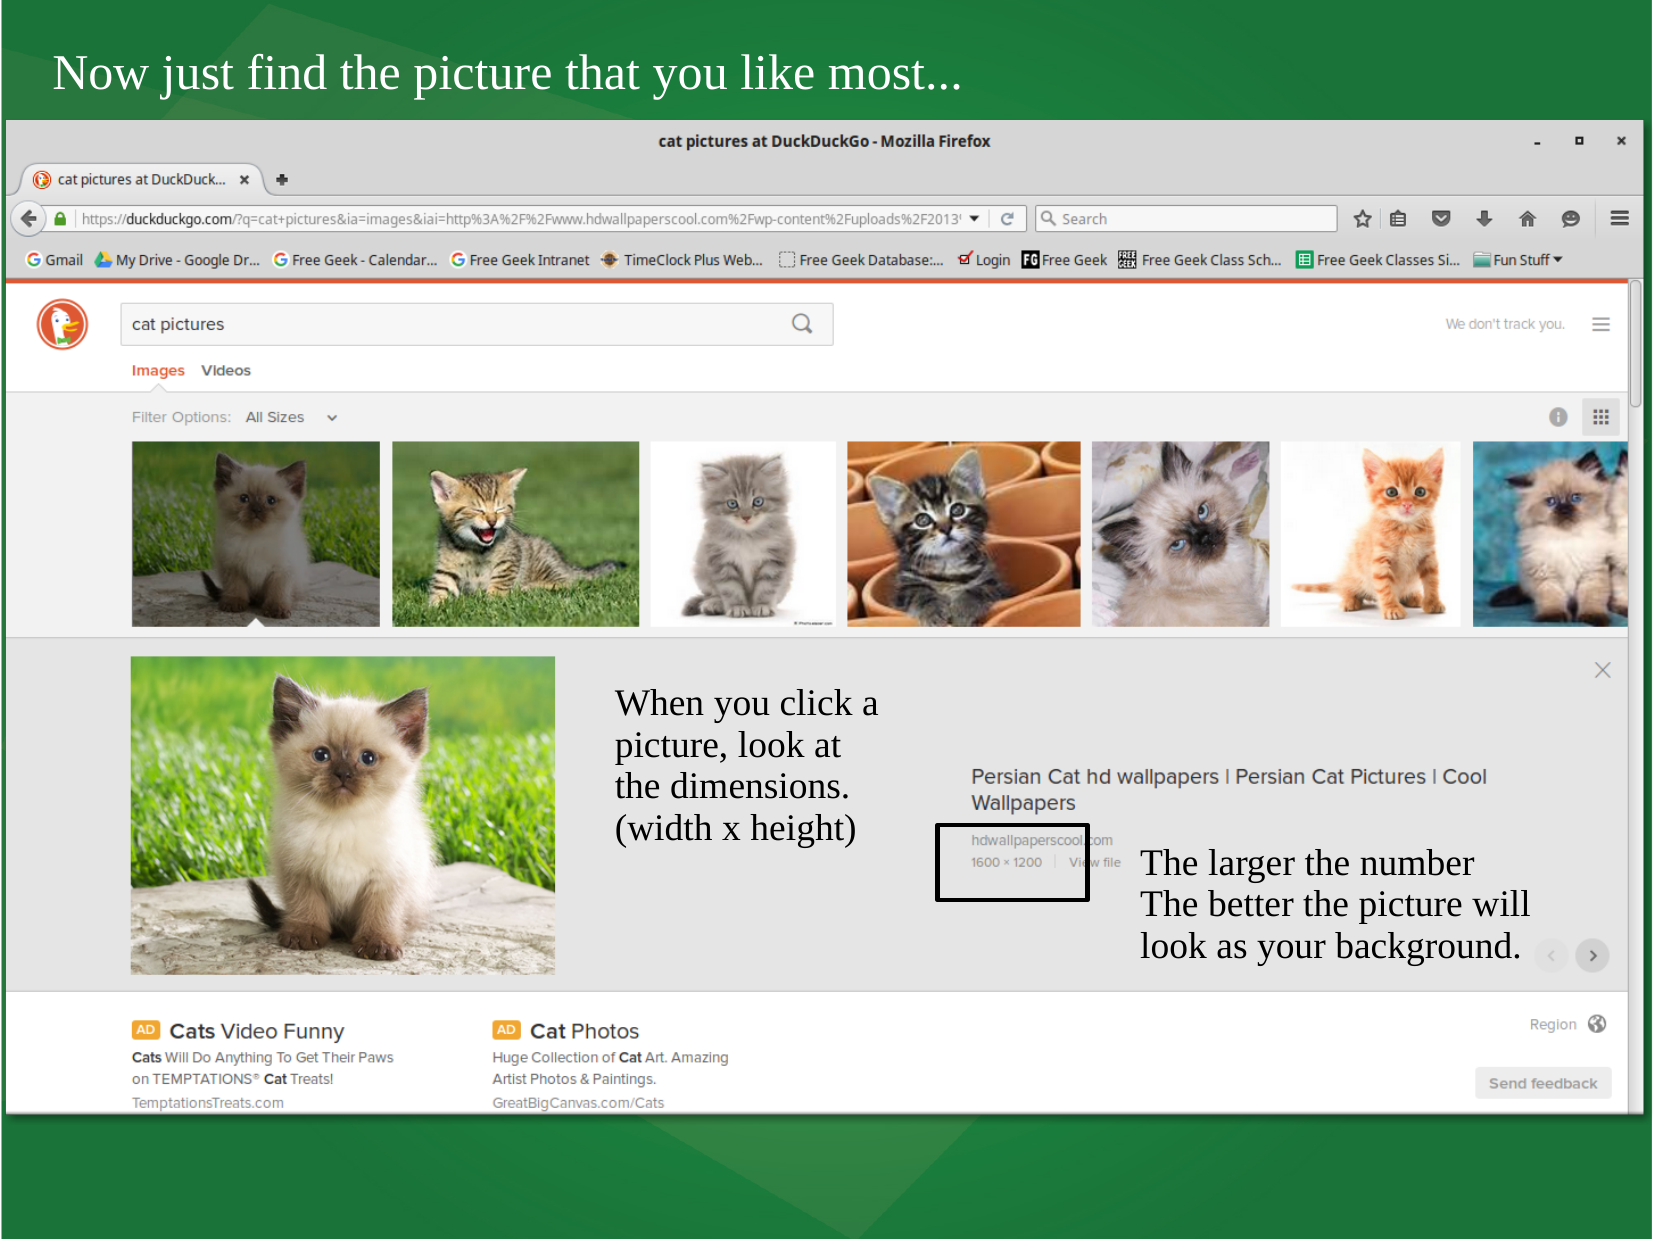

Now just find the picture that you like most...
When you click a picture, look at the dimensions. (width x height)
The larger the number
The better the picture will
look as your background.